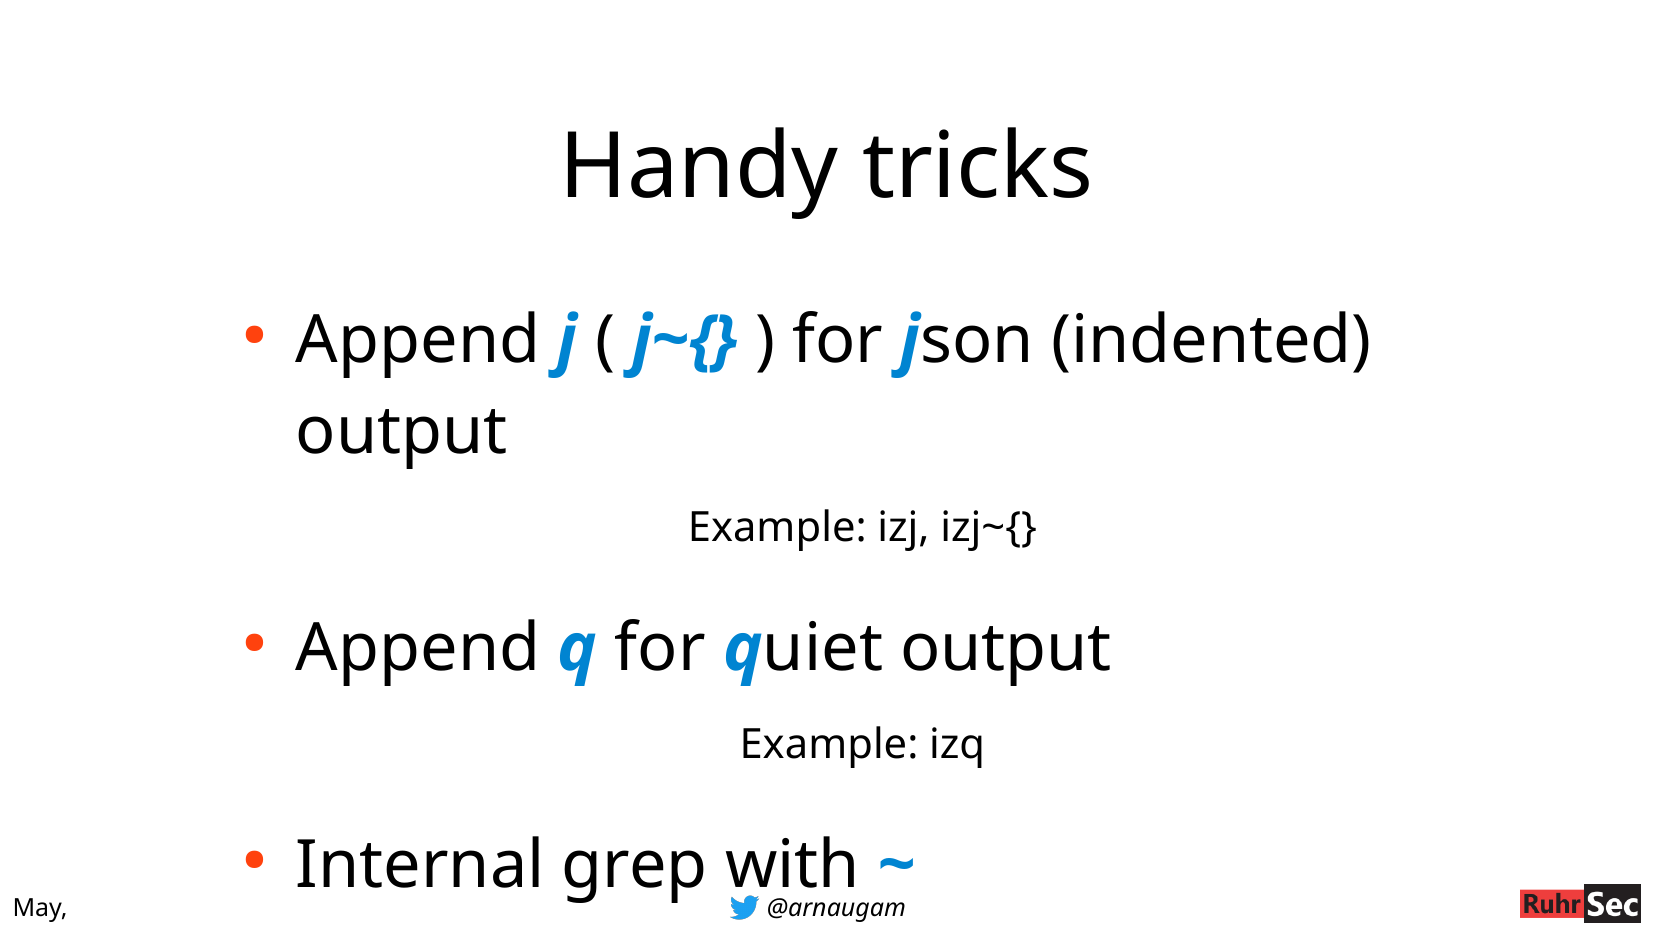

# Handy tricks
Append j ( j~{} ) for json (indented) output
Example: izj, izj~{}
Append q for quiet output
Example: izq
Internal grep with ~
Example: iz~string